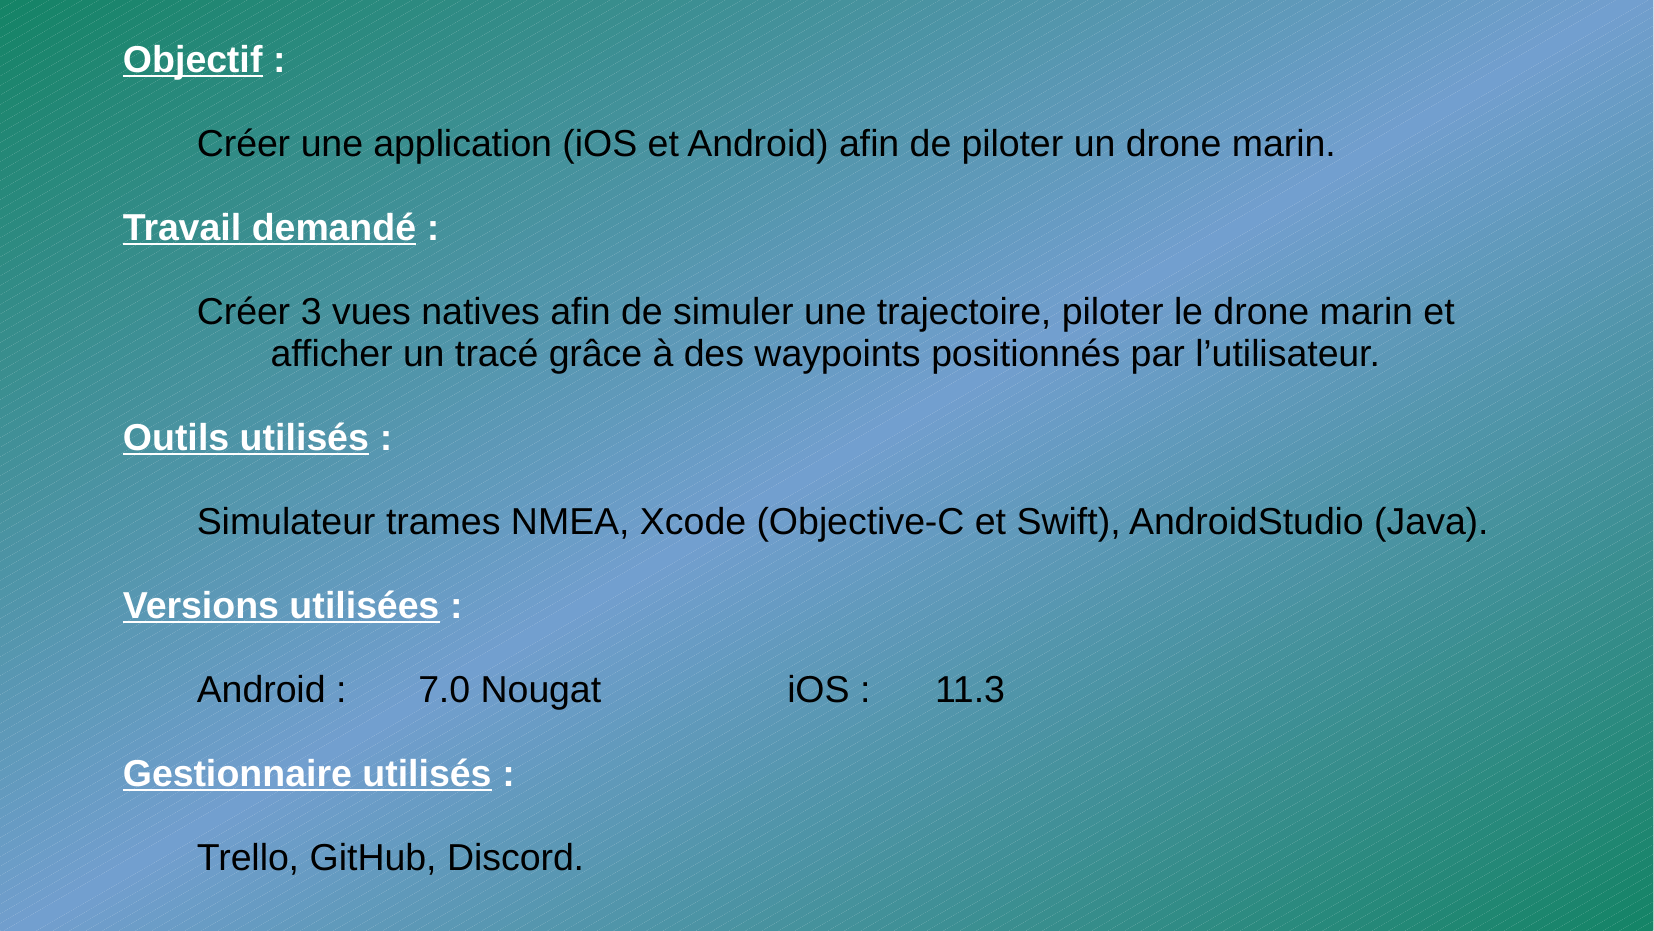

Objectif :
	Créer une application (iOS et Android) afin de piloter un drone marin.
Travail demandé :
	Créer 3 vues natives afin de simuler une trajectoire, piloter le drone marin et 		afficher un tracé grâce à des waypoints positionnés par l’utilisateur.
Outils utilisés :
	Simulateur trames NMEA, Xcode (Objective-C et Swift), AndroidStudio (Java).
Versions utilisées :
	Android : 	7.0 Nougat			iOS : 	11.3
Gestionnaire utilisés :
	Trello, GitHub, Discord.